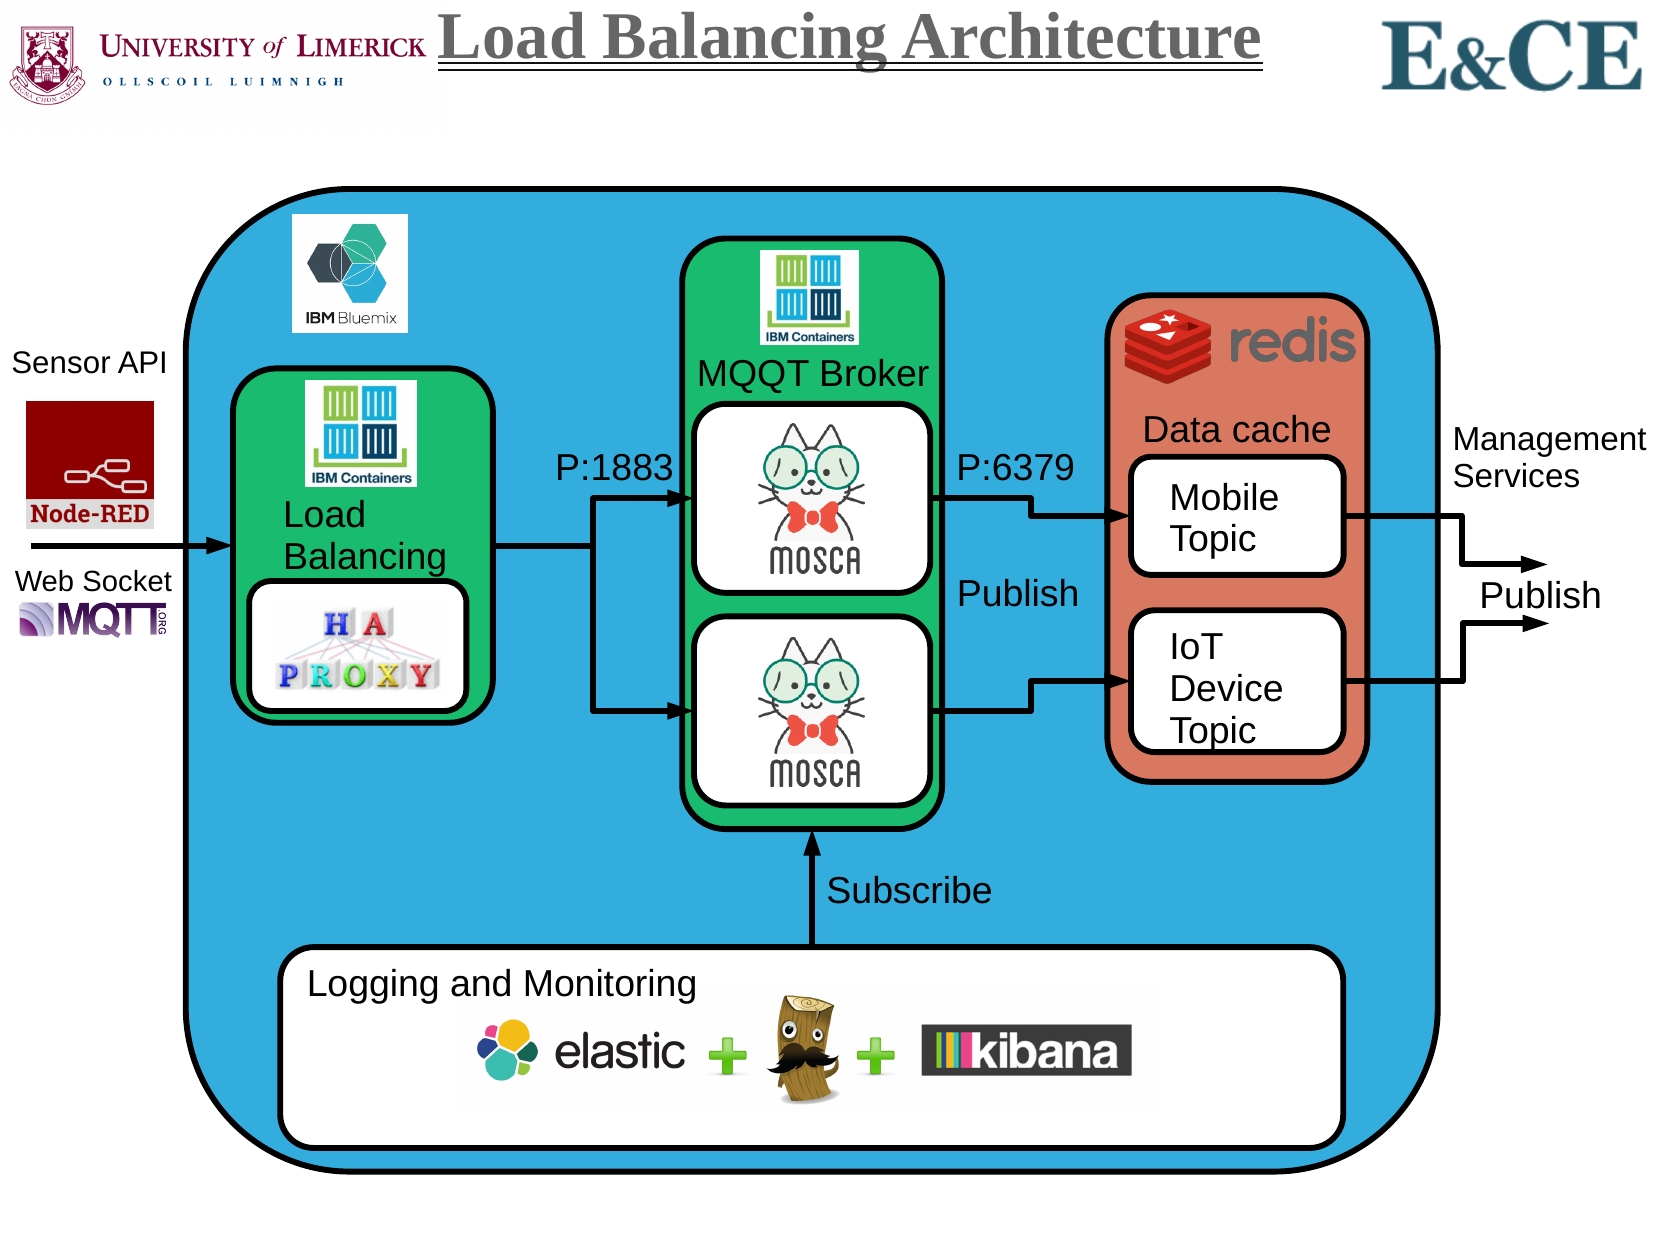

# Load Balancing Architecture
Sensor API
MQQT Broker
Data cache
Management Services
P:1883
P:6379
Mobile Topic
Load Balancing
Web Socket
Publish
Publish
IoT Device Topic
Subscribe
Logging and Monitoring